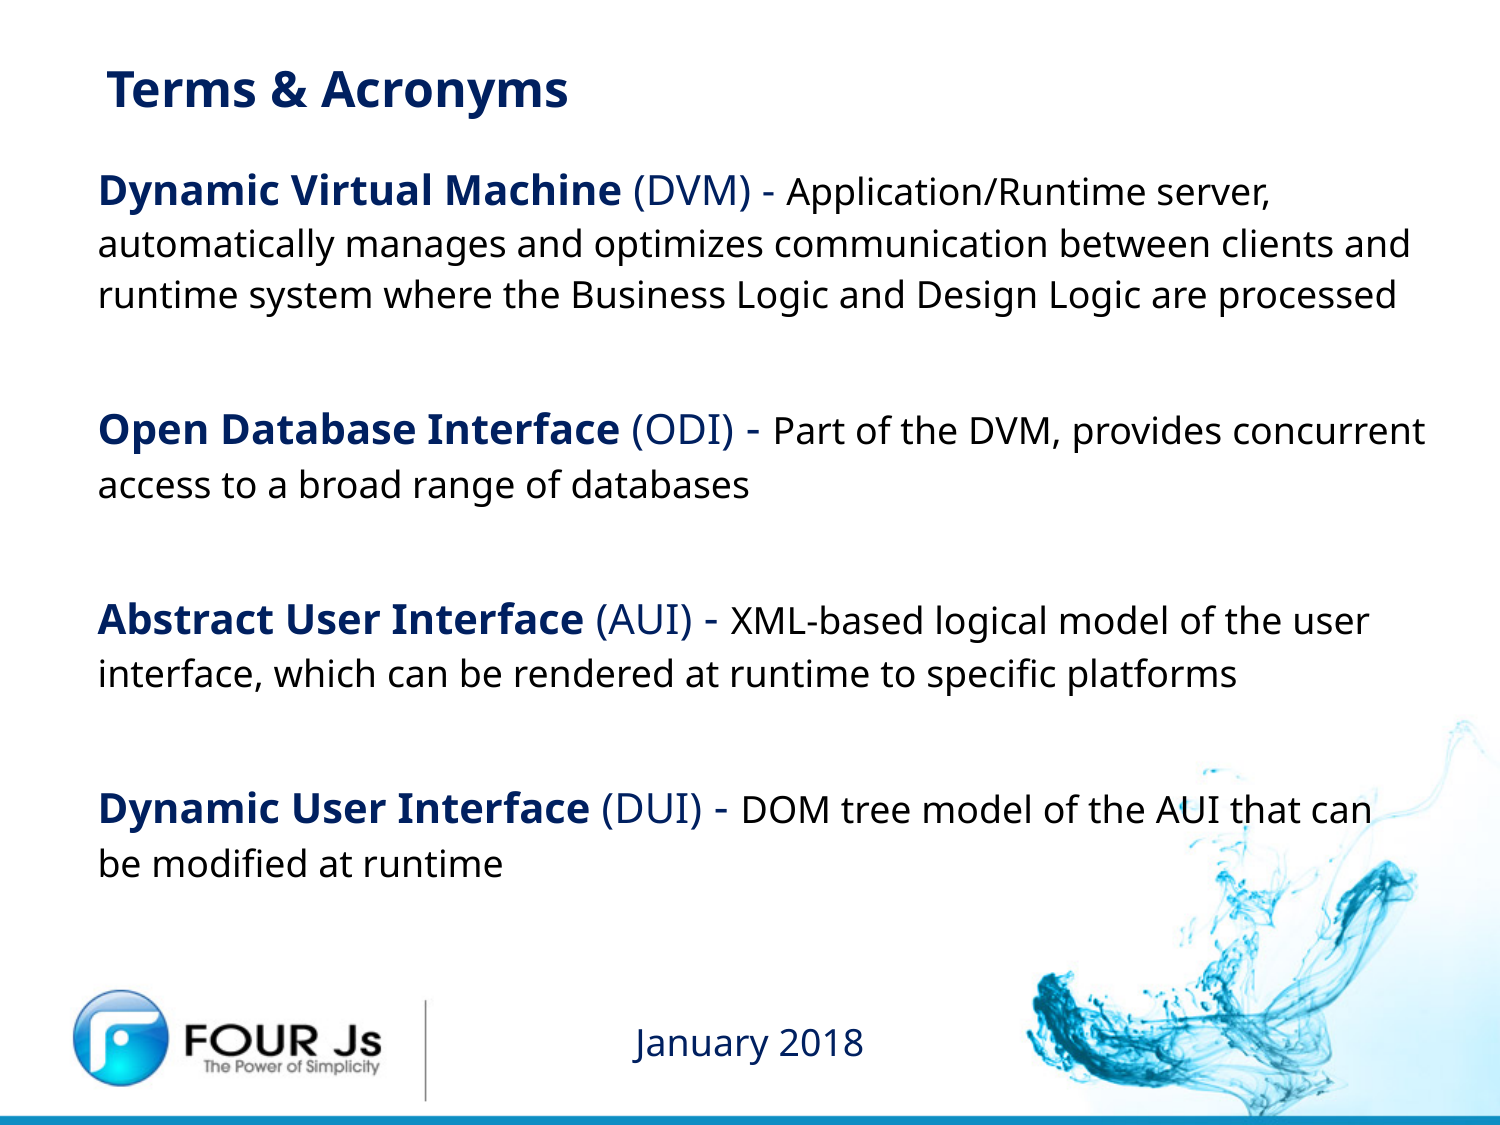

Terms & Acronyms
Dynamic Virtual Machine (DVM) - Application/Runtime server, automatically manages and optimizes communication between clients and runtime system where the Business Logic and Design Logic are processed
Open Database Interface (ODI) - Part of the DVM, provides concurrent access to a broad range of databases
Abstract User Interface (AUI) - XML-based logical model of the user interface, which can be rendered at runtime to specific platforms
Dynamic User Interface (DUI) - DOM tree model of the AUI that can be modified at runtime
# January 2018